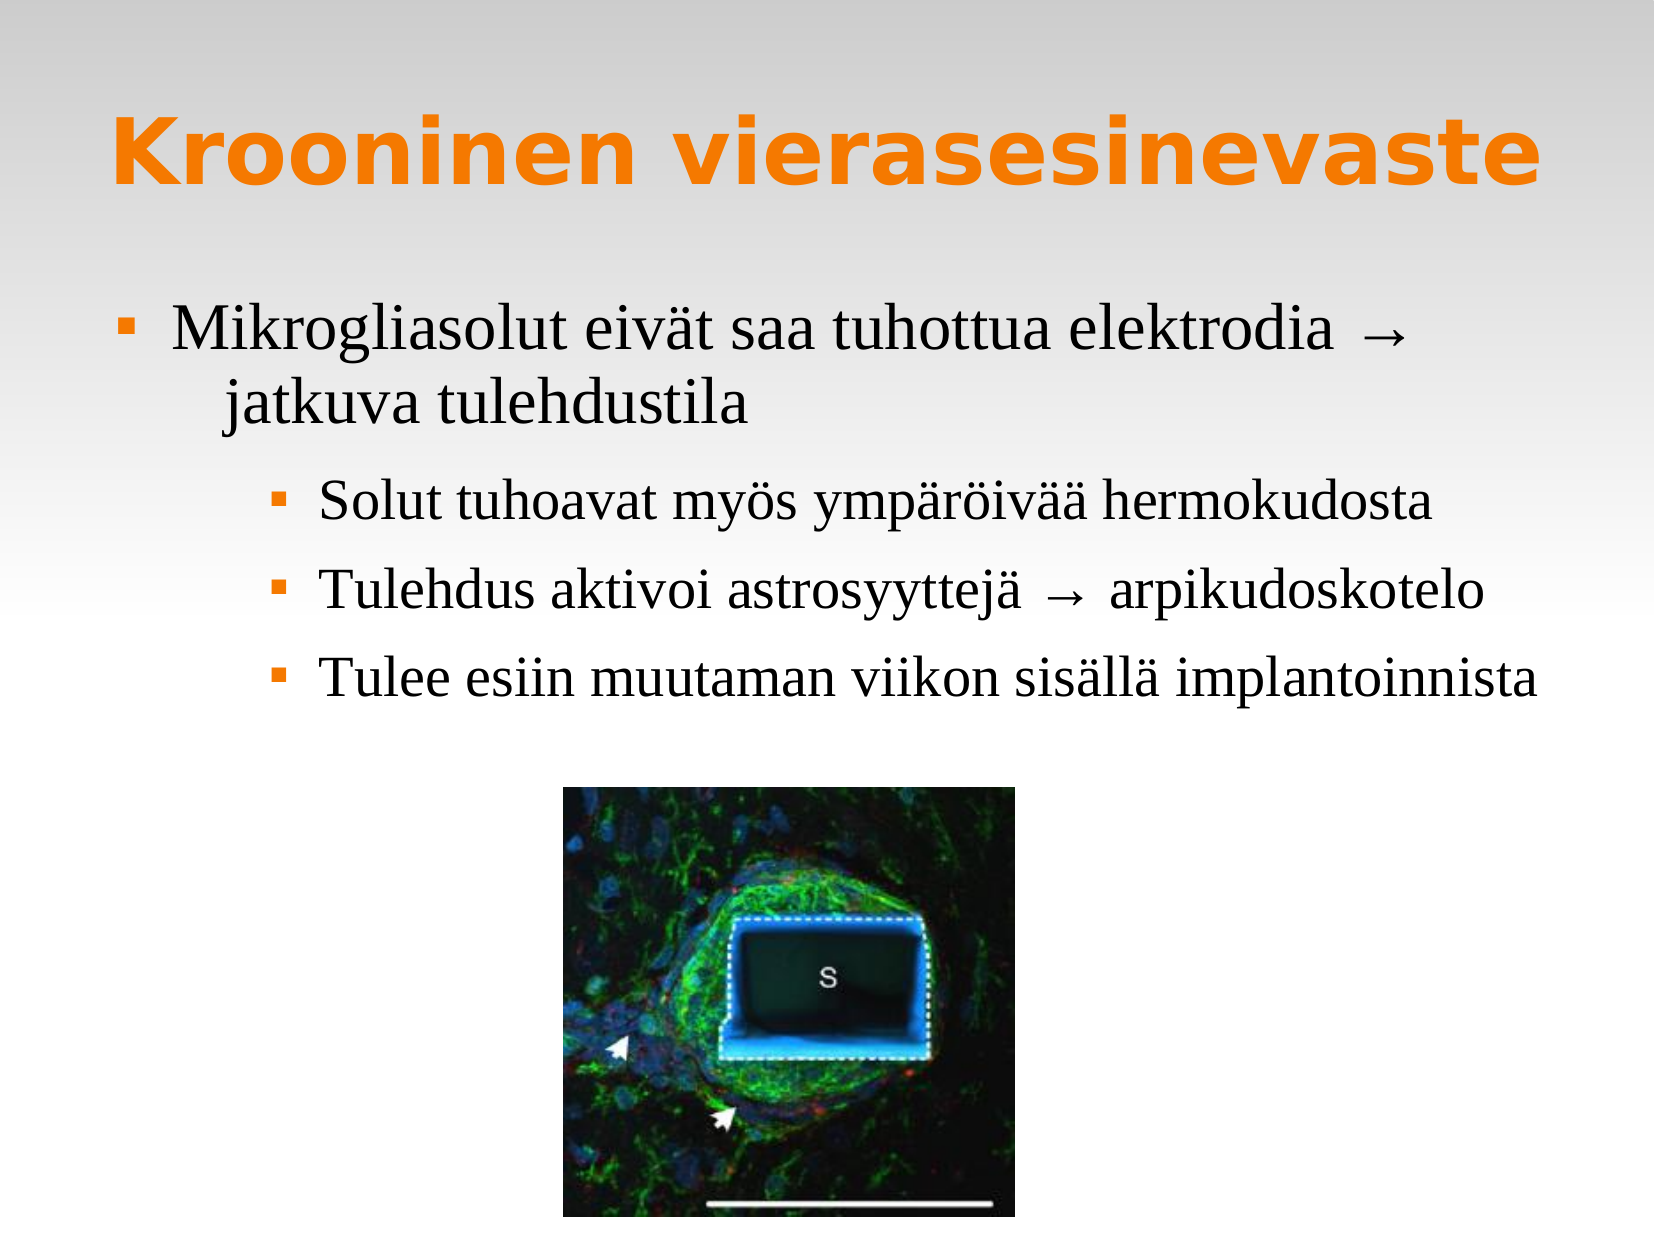

# Krooninen vierasesinevaste
Mikrogliasolut eivät saa tuhottua elektrodia → jatkuva tulehdustila
Solut tuhoavat myös ympäröivää hermokudosta
Tulehdus aktivoi astrosyyttejä → arpikudoskotelo
Tulee esiin muutaman viikon sisällä implantoinnista